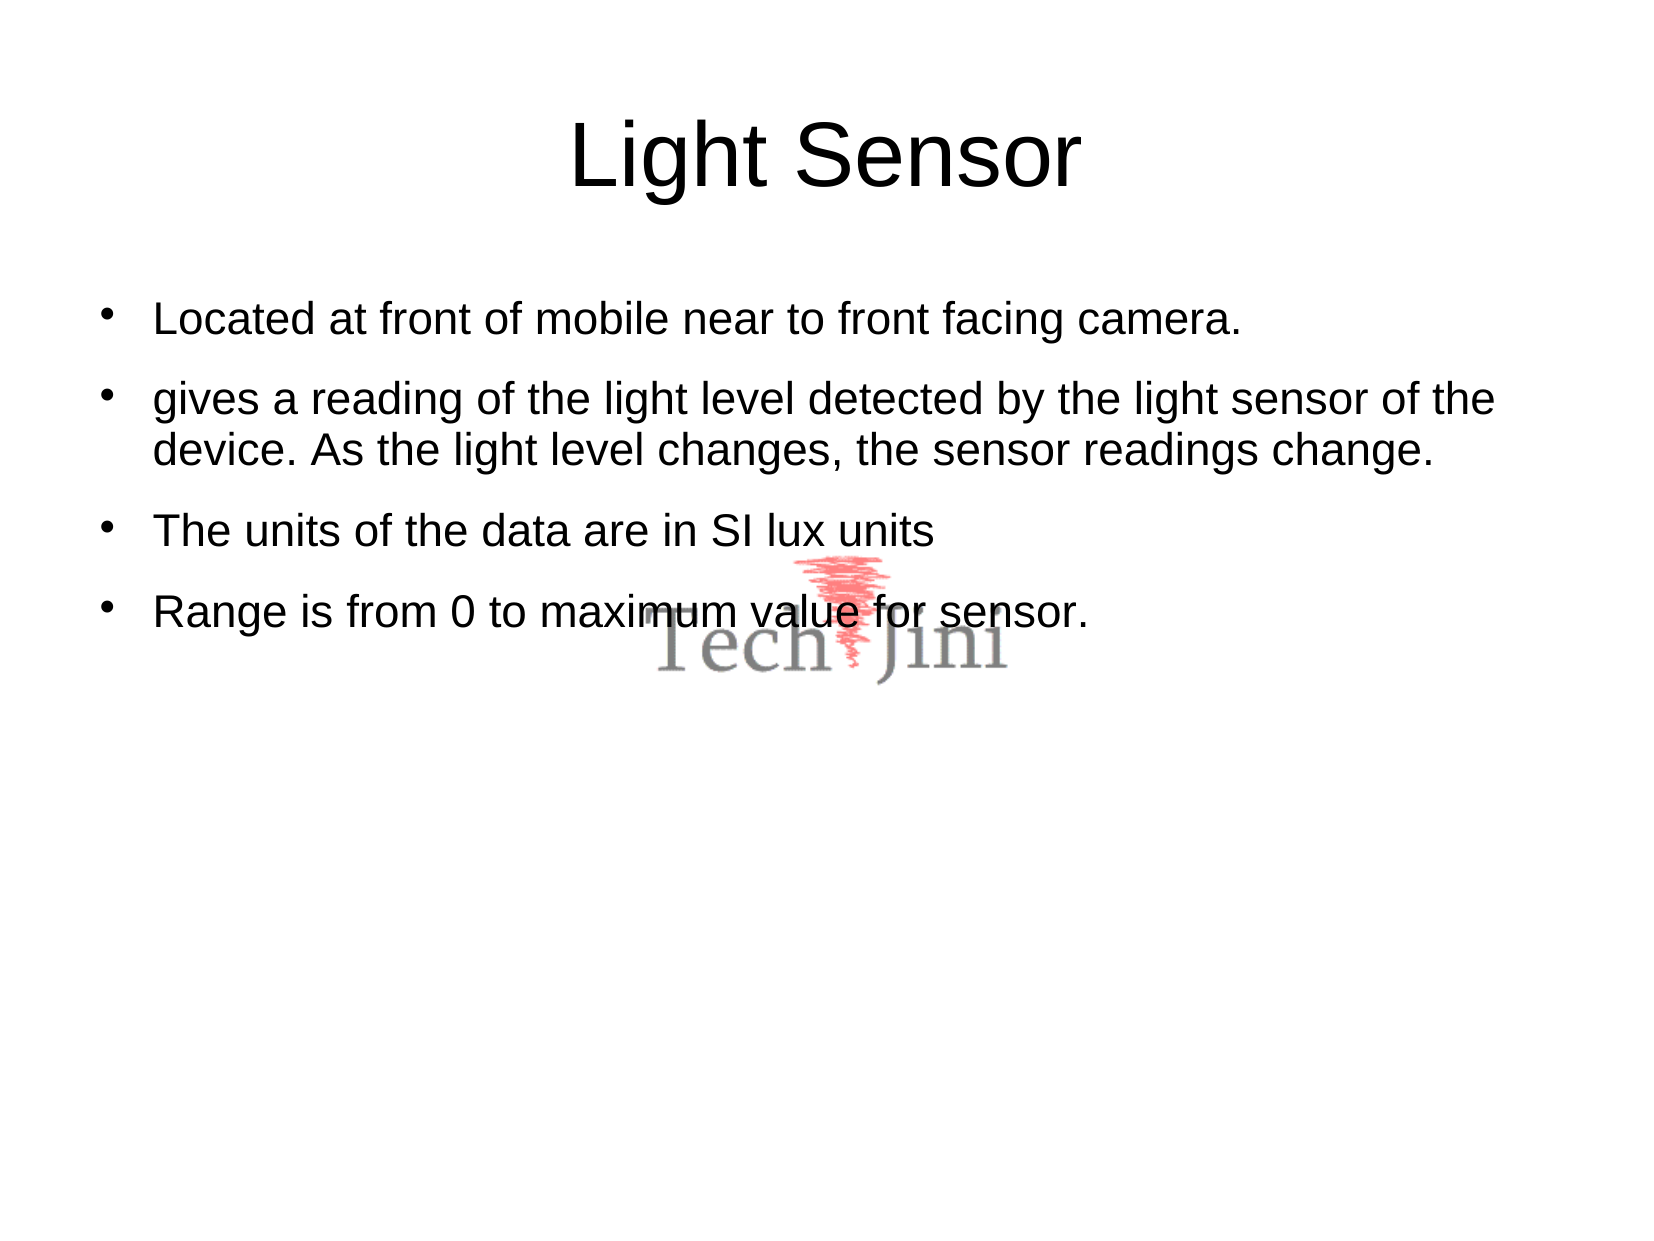

# Light Sensor
Located at front of mobile near to front facing camera.
gives a reading of the light level detected by the light sensor of the device. As the light level changes, the sensor readings change.
The units of the data are in SI lux units
Range is from 0 to maximum value for sensor.